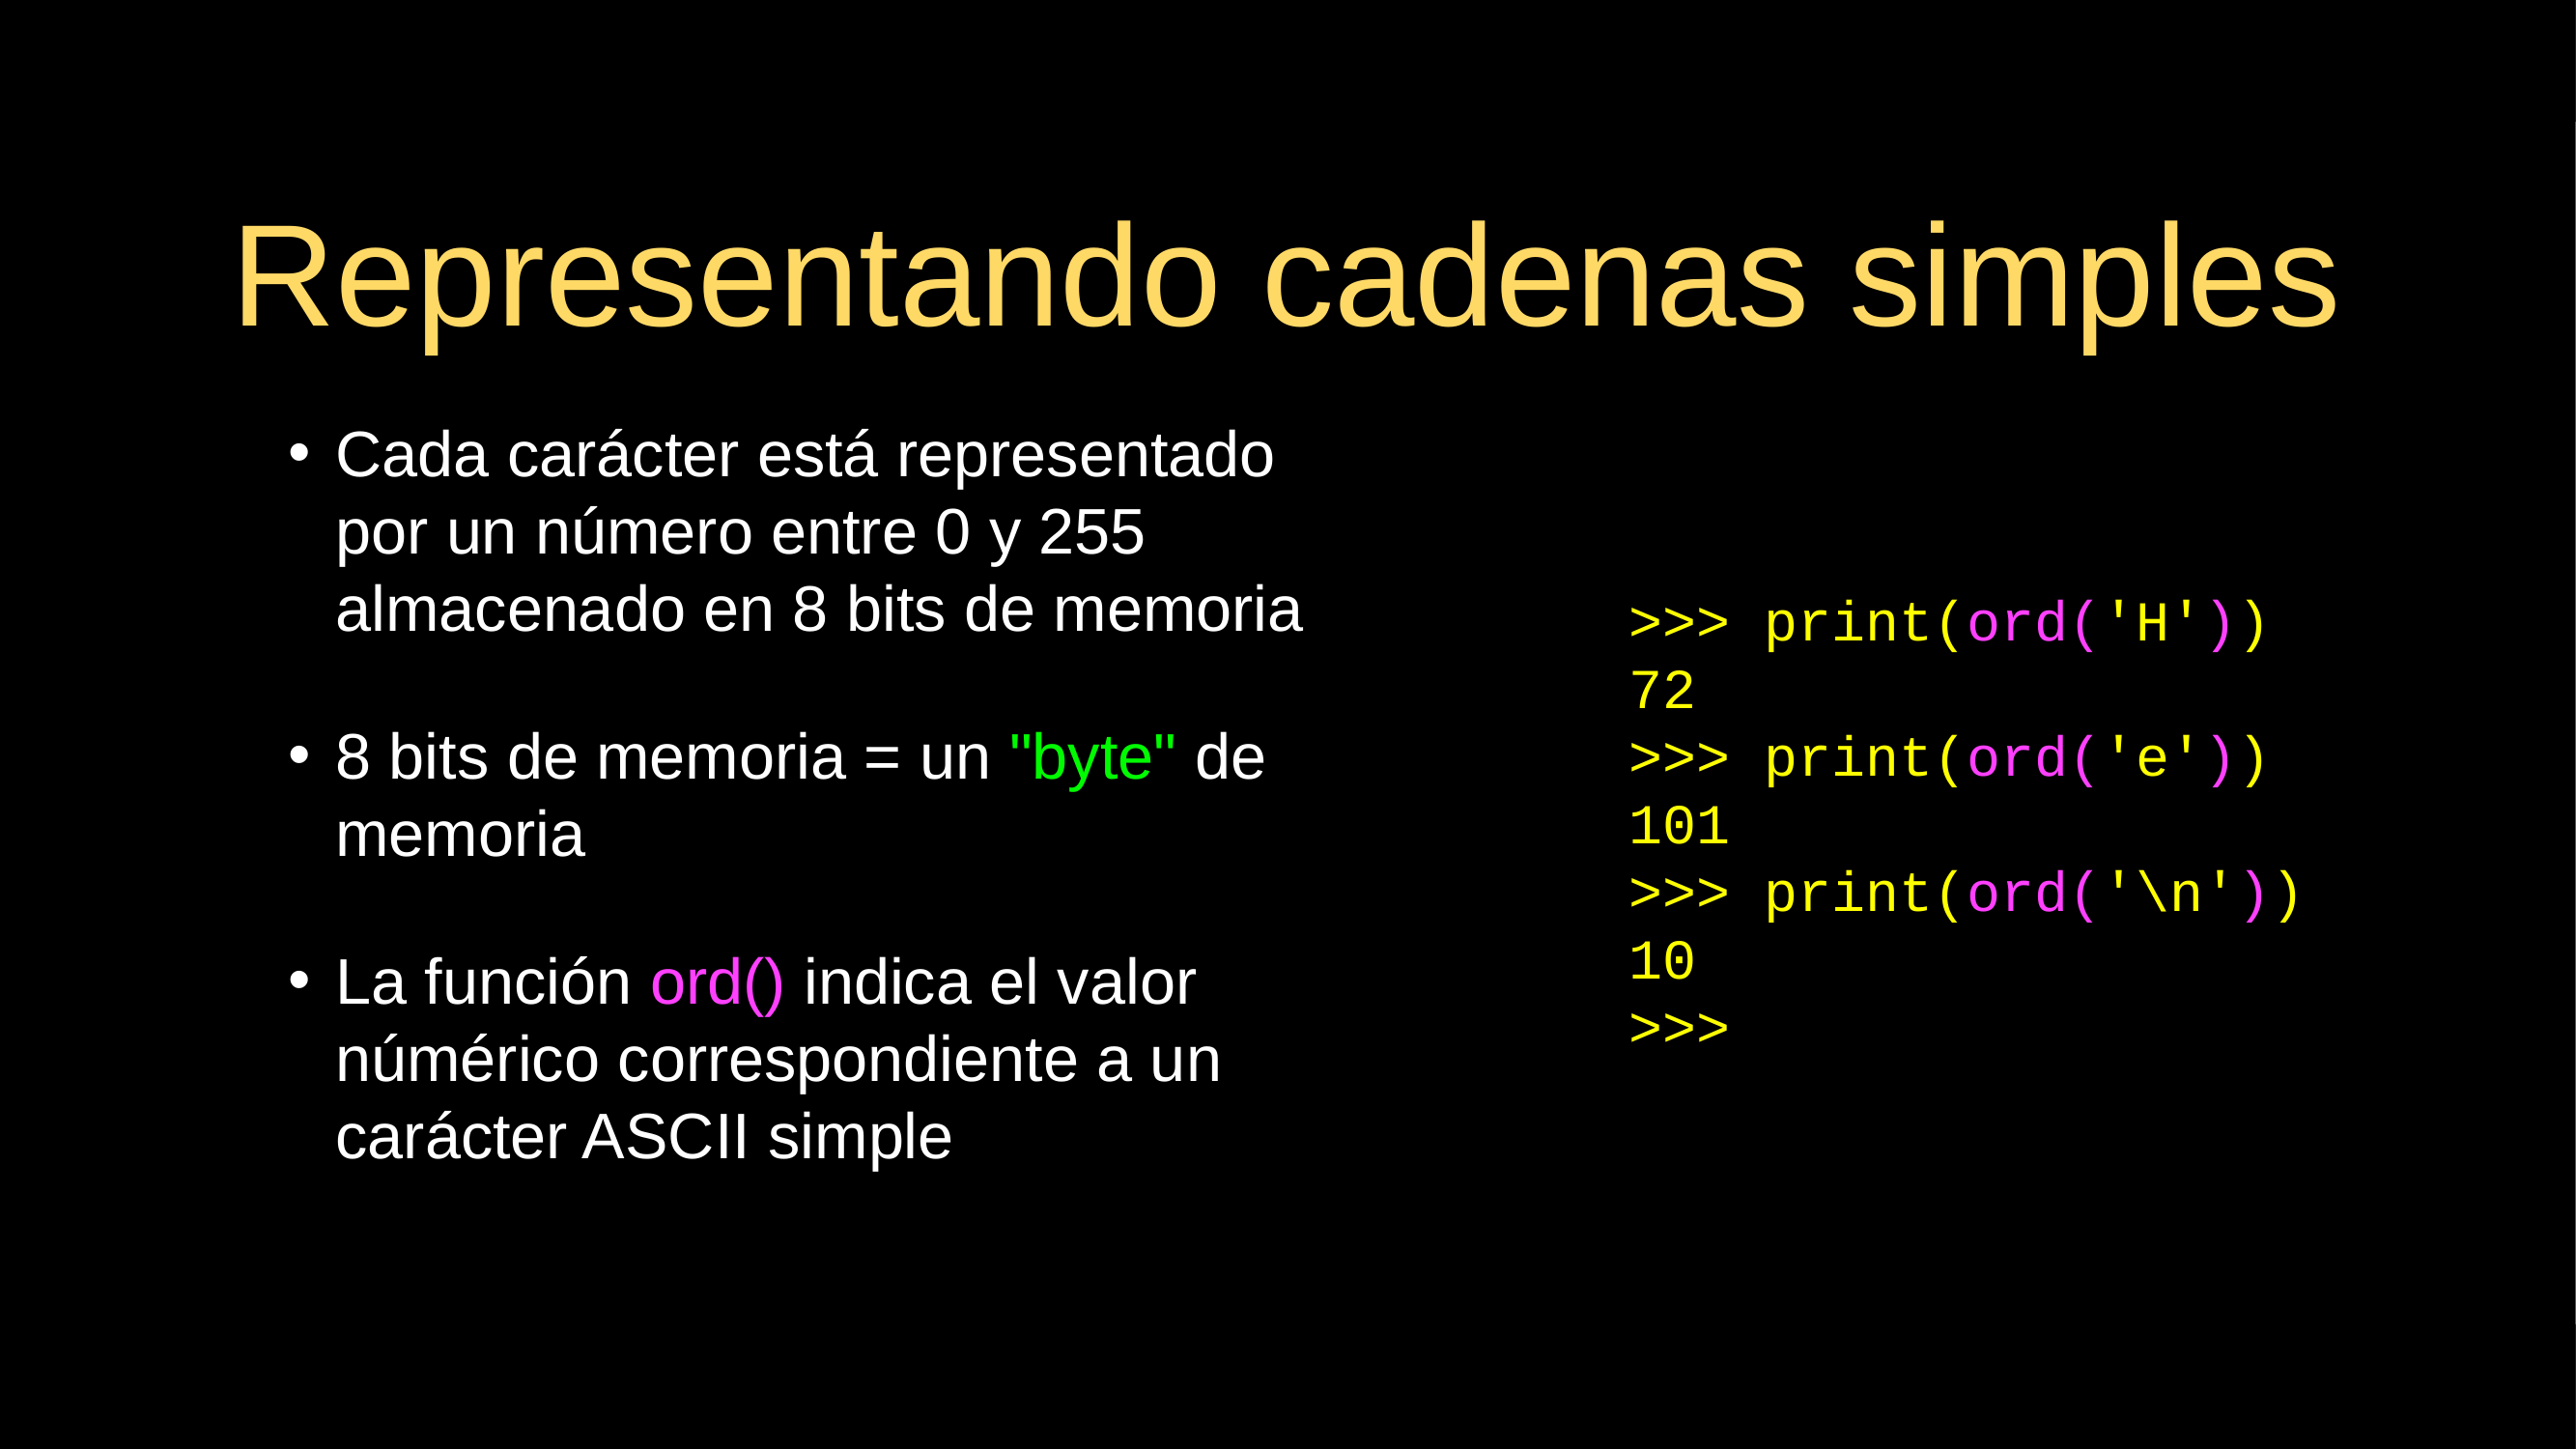

# Representando cadenas simples
Cada carácter está representado por un número entre 0 y 255 almacenado en 8 bits de memoria
8 bits de memoria = un "byte" de memoria
La función ord() indica el valor númérico correspondiente a un carácter ASCII simple
>>> print(ord('H'))
72
>>> print(ord('e'))
101
>>> print(ord('\n'))
10
>>>